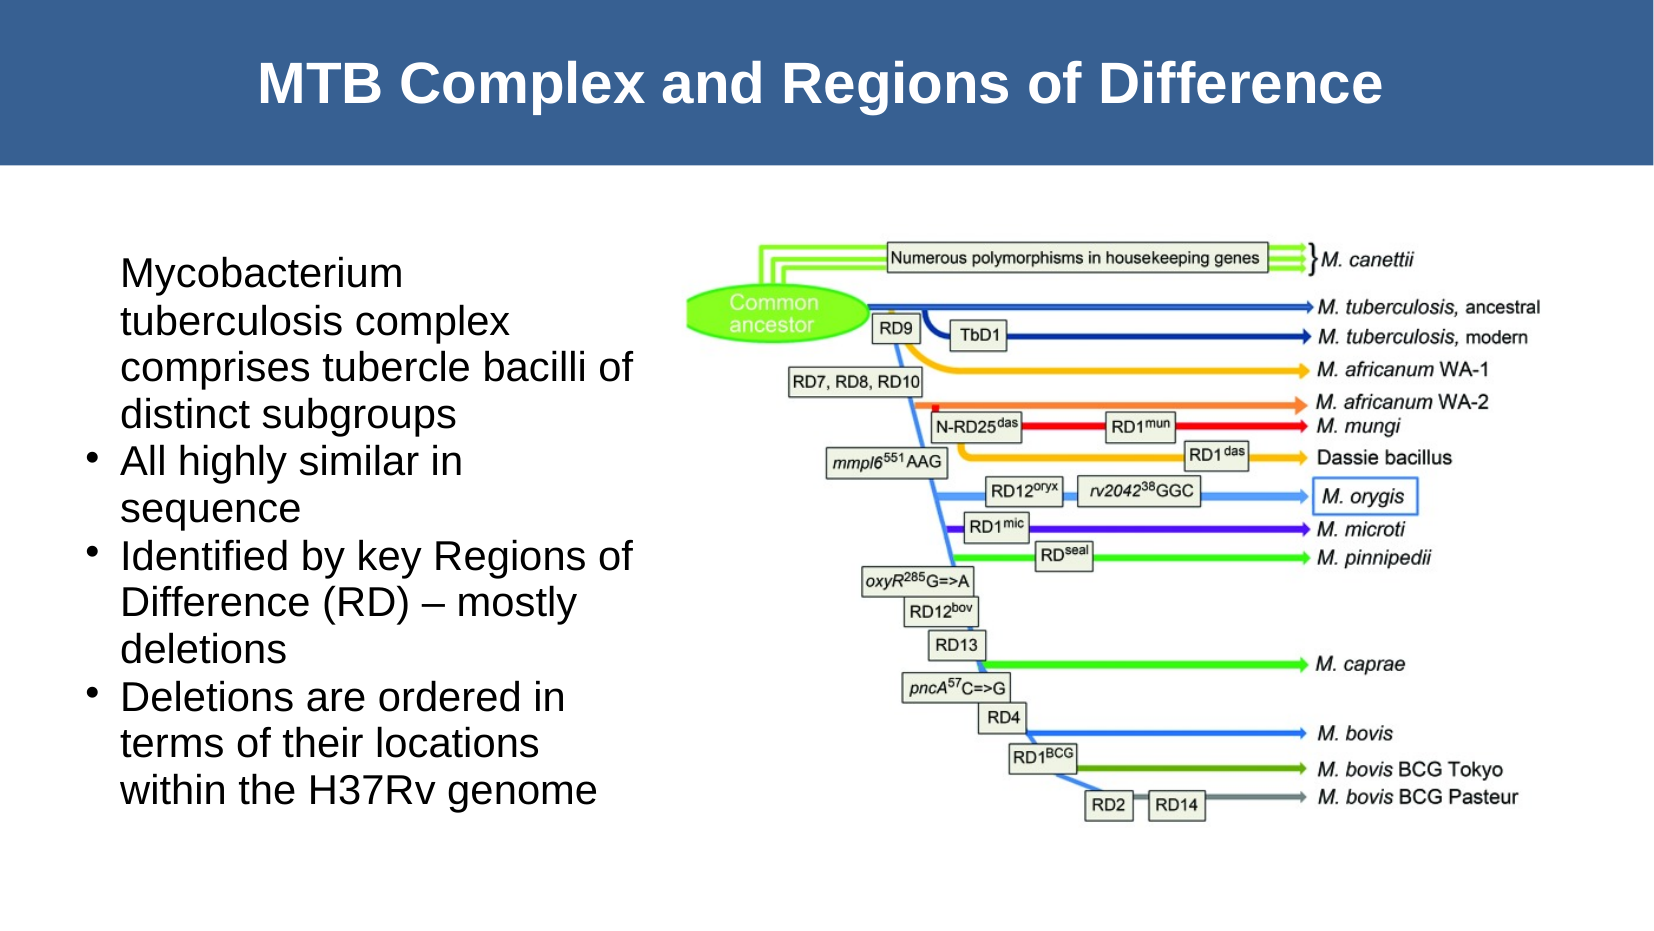

MTB Complex and Regions of Difference
Mycobacterium tuberculosis complex comprises tubercle bacilli of distinct subgroups
All highly similar in sequence
Identified by key Regions of Difference (RD) – mostly deletions
Deletions are ordered in terms of their locations within the H37Rv genome